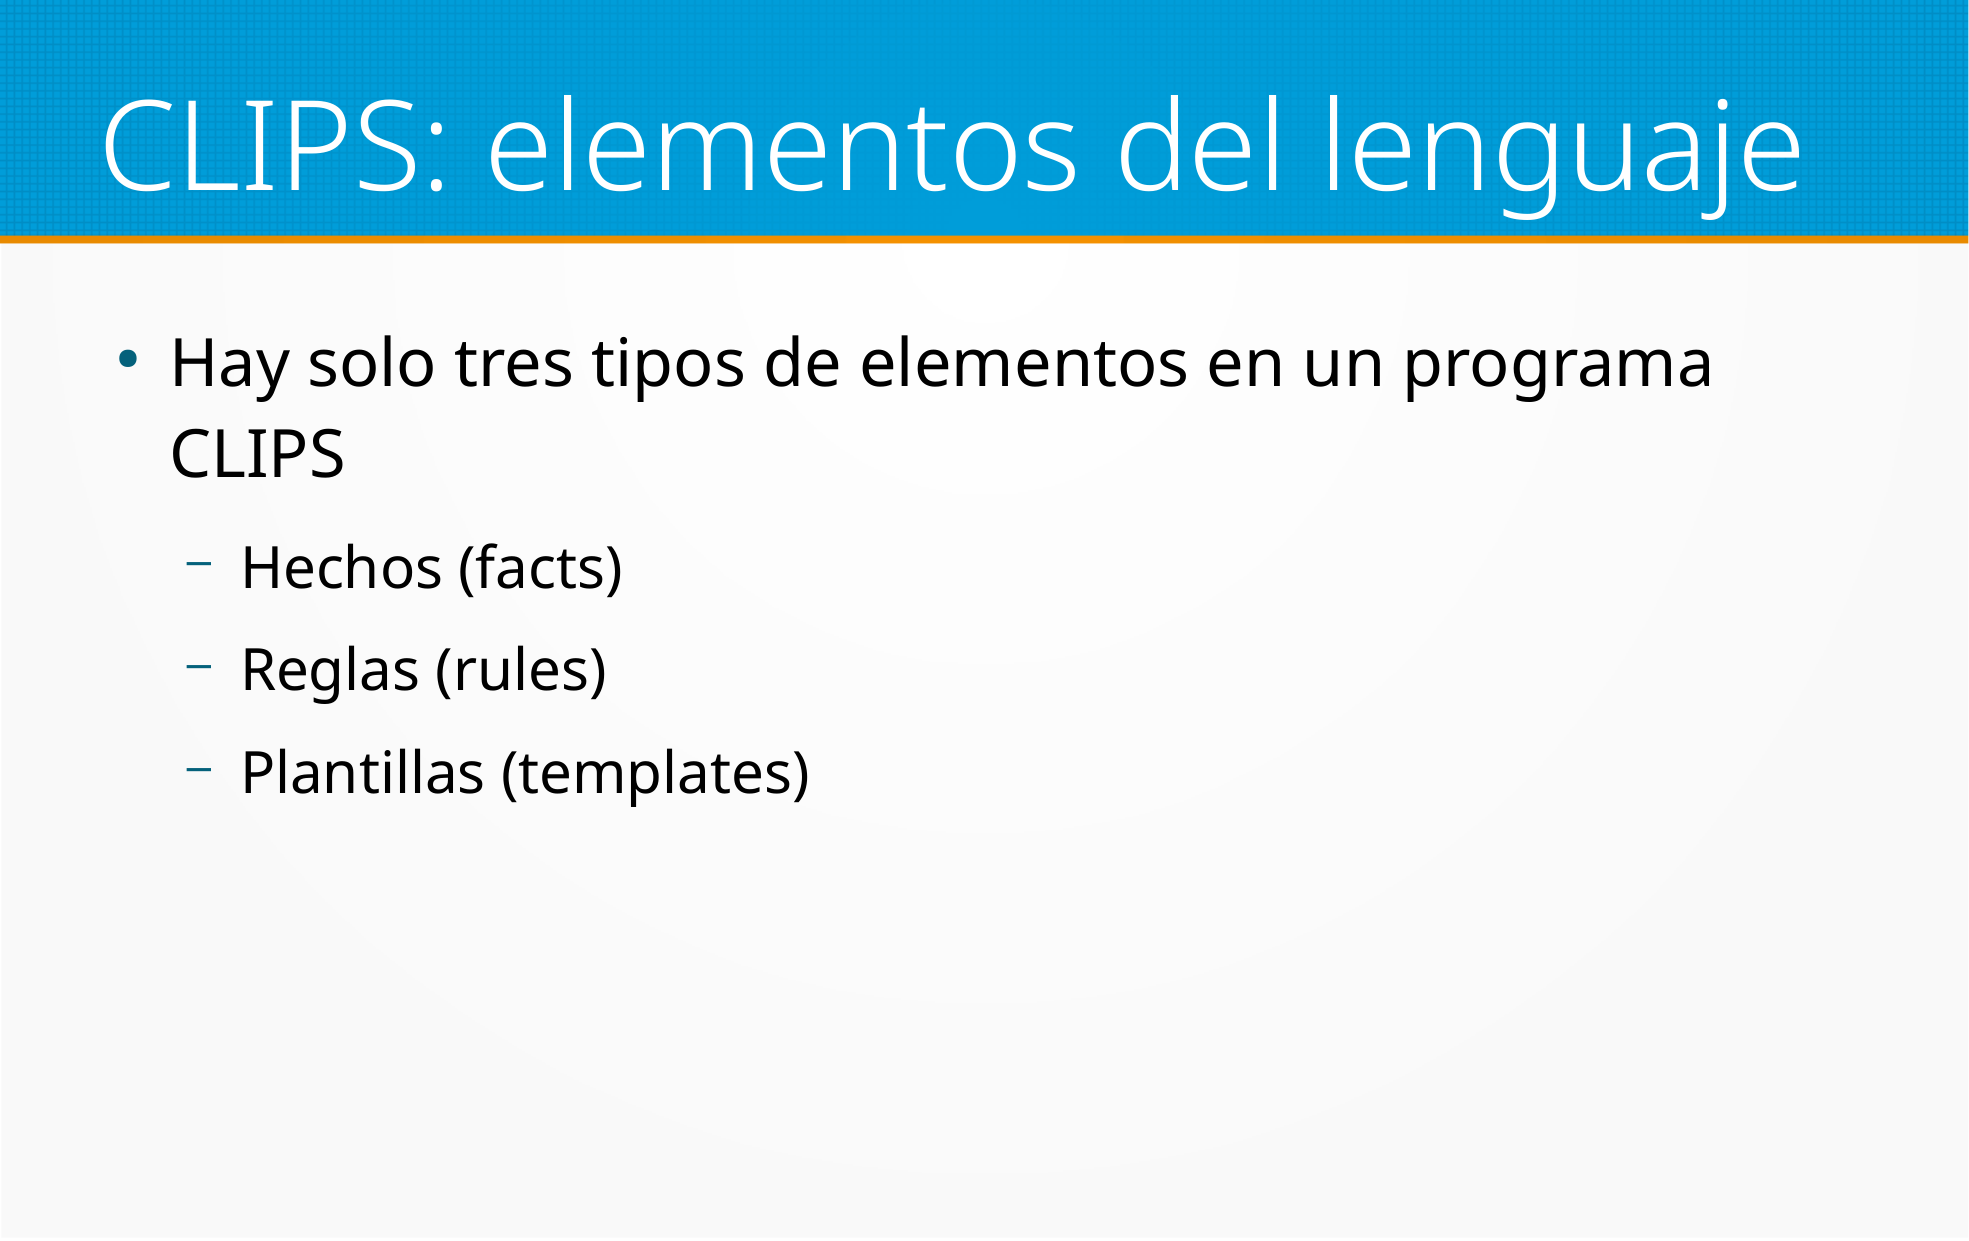

# CLIPS: elementos del lenguaje
Hay solo tres tipos de elementos en un programa CLIPS
Hechos (facts)
Reglas (rules)
Plantillas (templates)